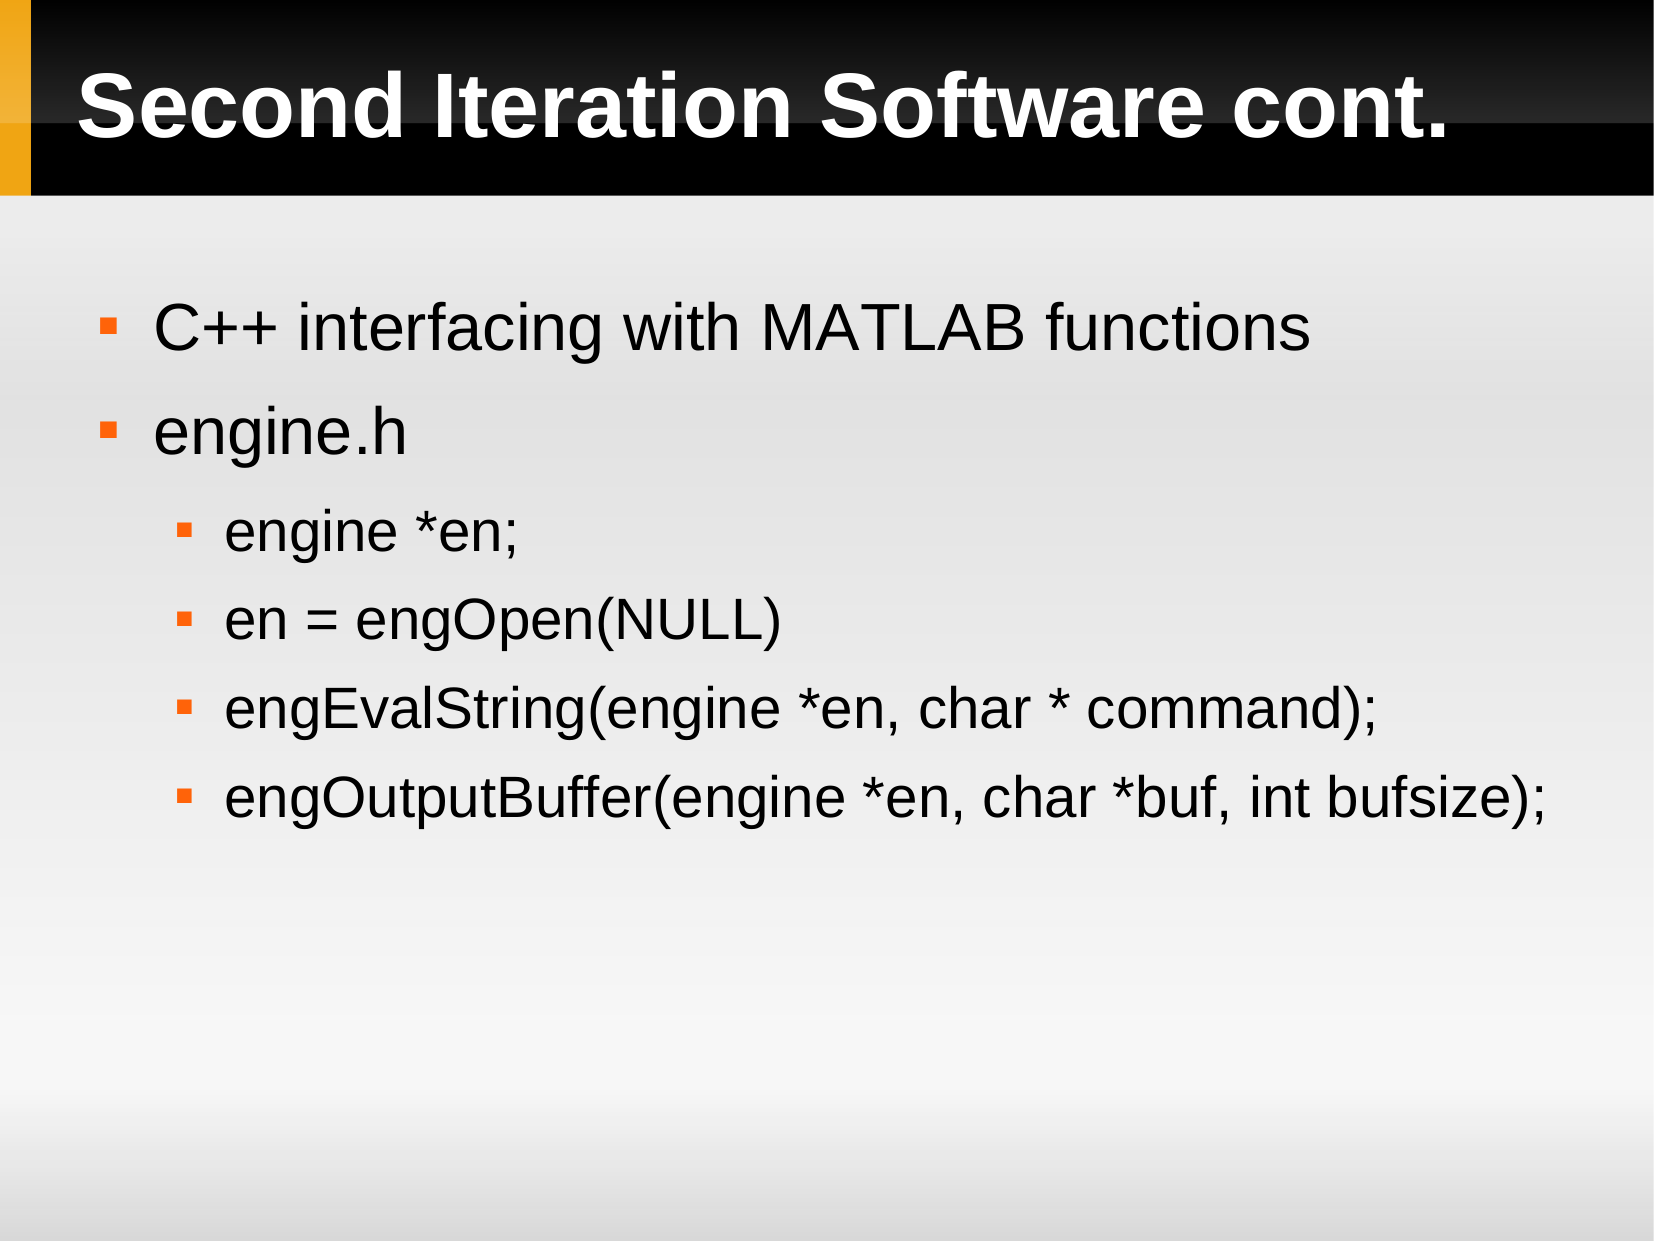

# Second Iteration Software cont.
C++ interfacing with MATLAB functions
engine.h
engine *en;
en = engOpen(NULL)
engEvalString(engine *en, char * command);
engOutputBuffer(engine *en, char *buf, int bufsize);